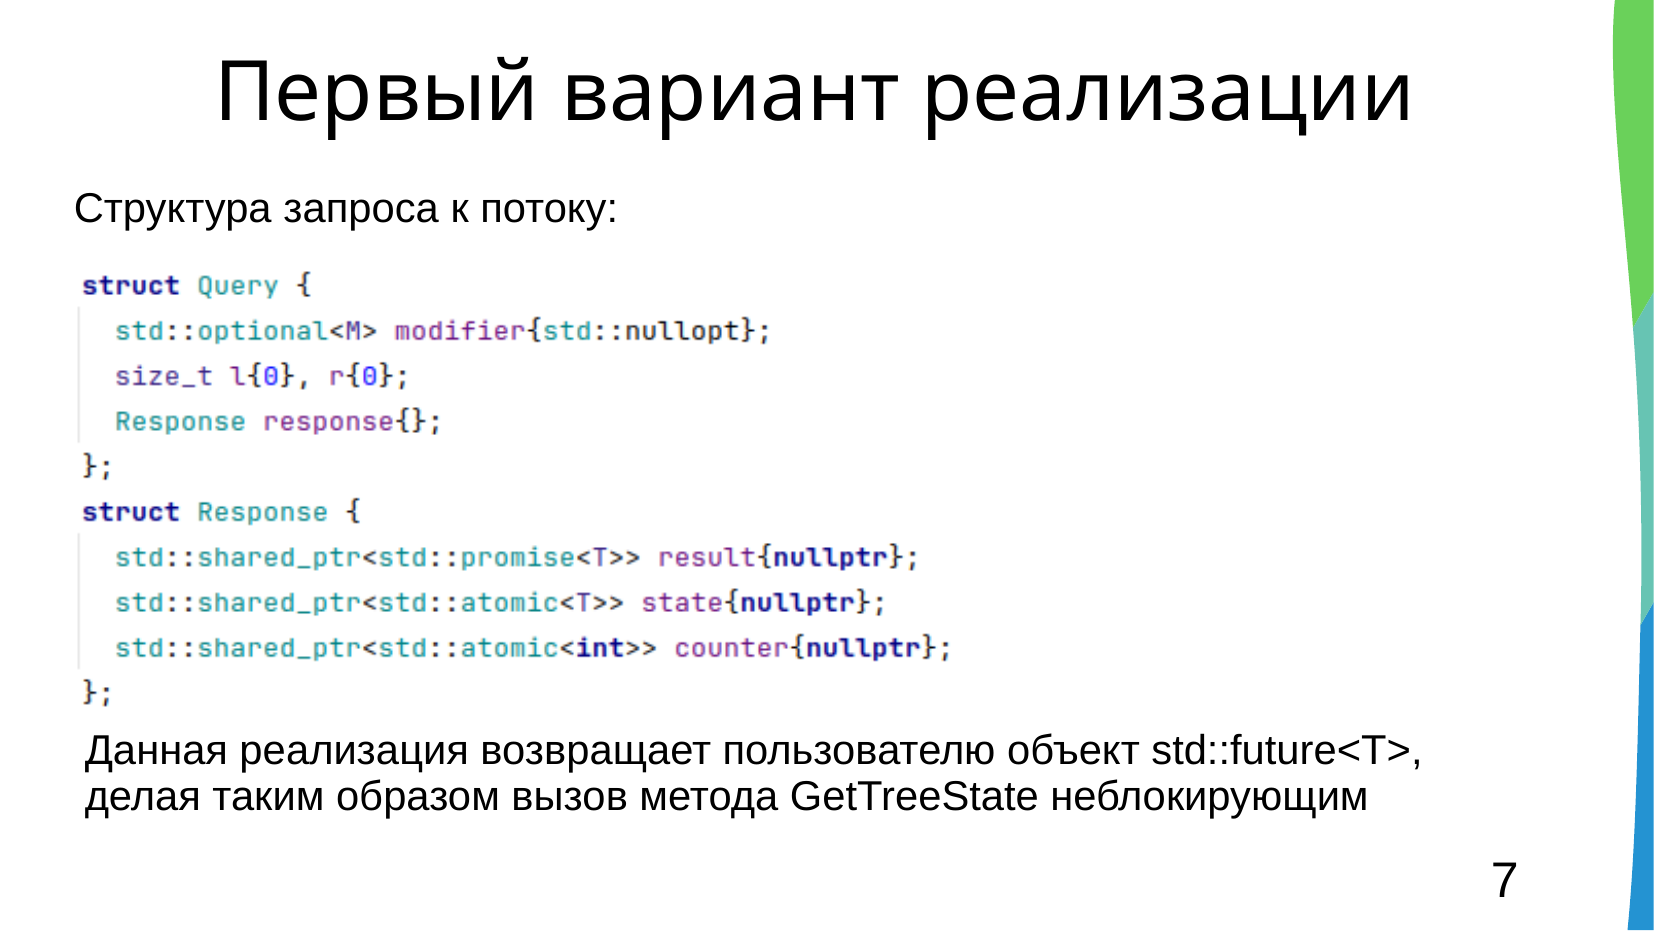

# Первый вариант реализации
Структура запроса к потоку:
Данная реализация возвращает пользователю объект std::future<T>, делая таким образом вызов метода GetTreeState неблокирующим